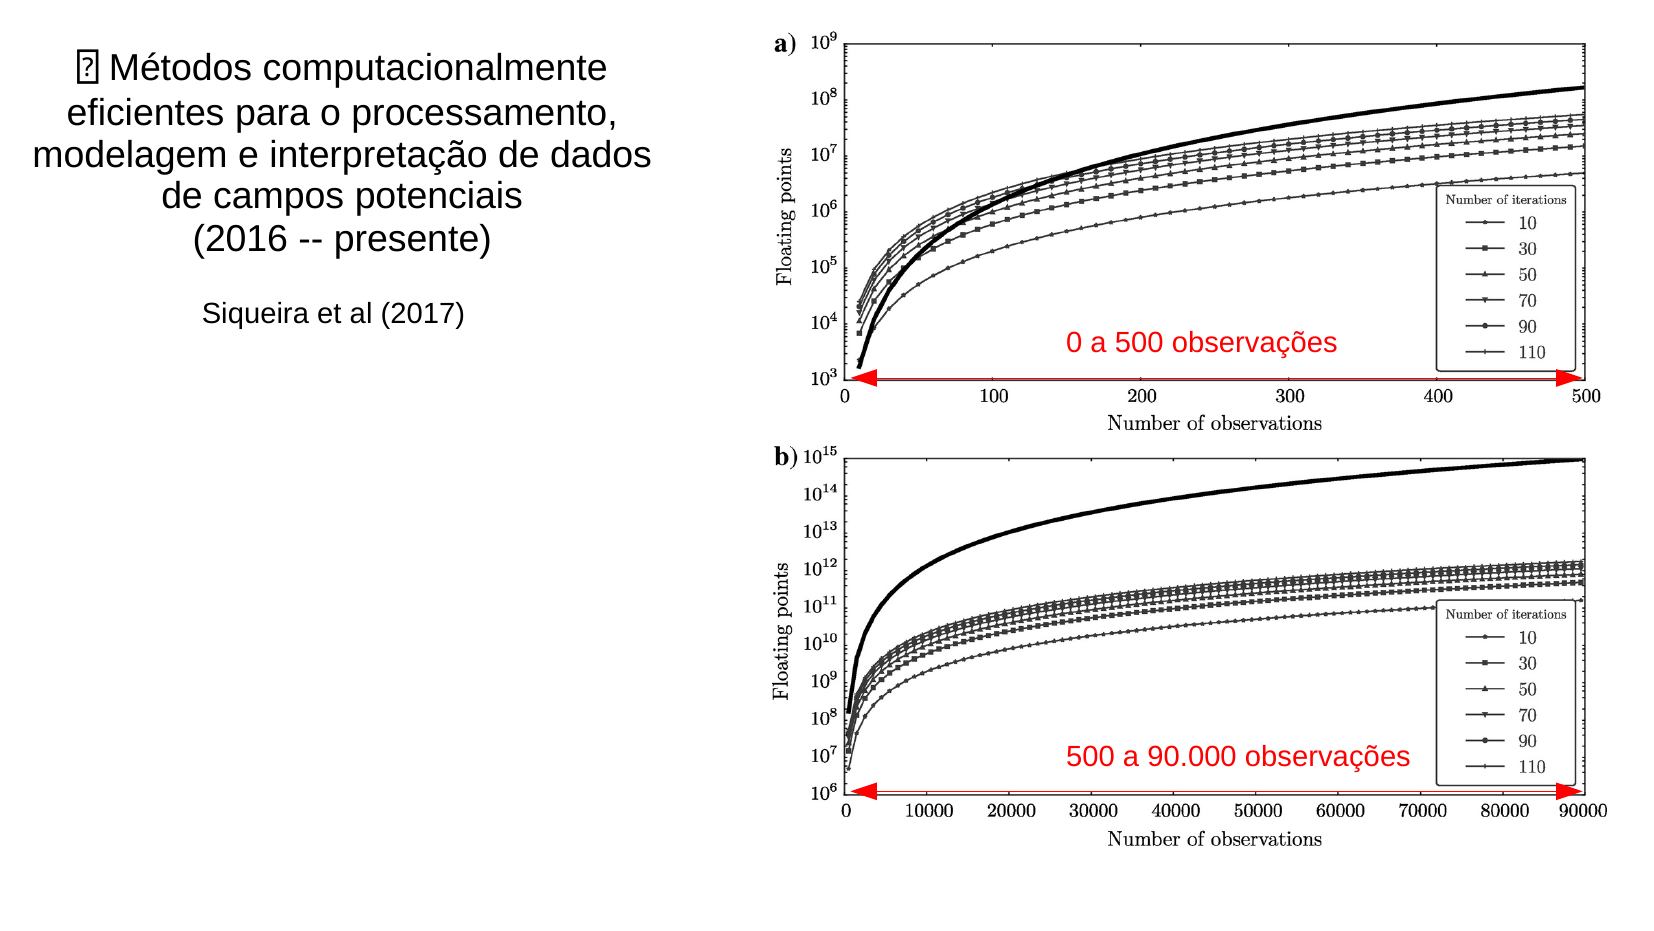

⍰ Métodos computacionalmente eficientes para o processamento,
modelagem e interpretação de dados de campos potenciais
(2016 -- presente)
Siqueira et al (2017)
0 a 500 observações
500 a 90.000 observações